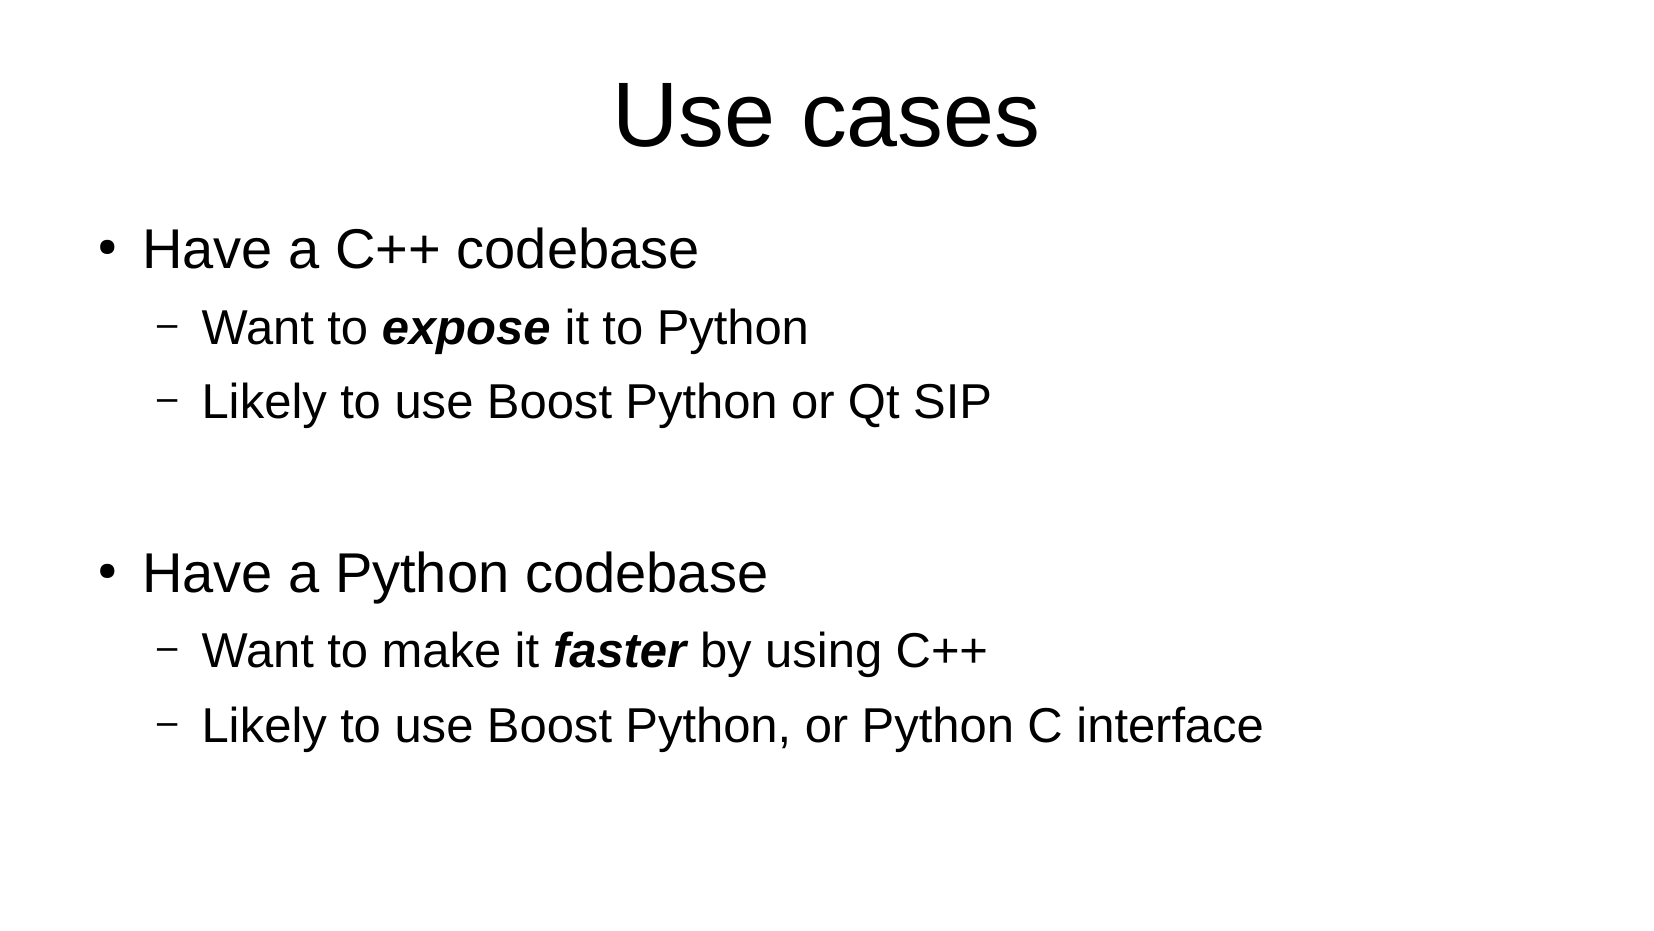

# Use cases
Have a C++ codebase
Want to expose it to Python
Likely to use Boost Python or Qt SIP
Have a Python codebase
Want to make it faster by using C++
Likely to use Boost Python, or Python C interface